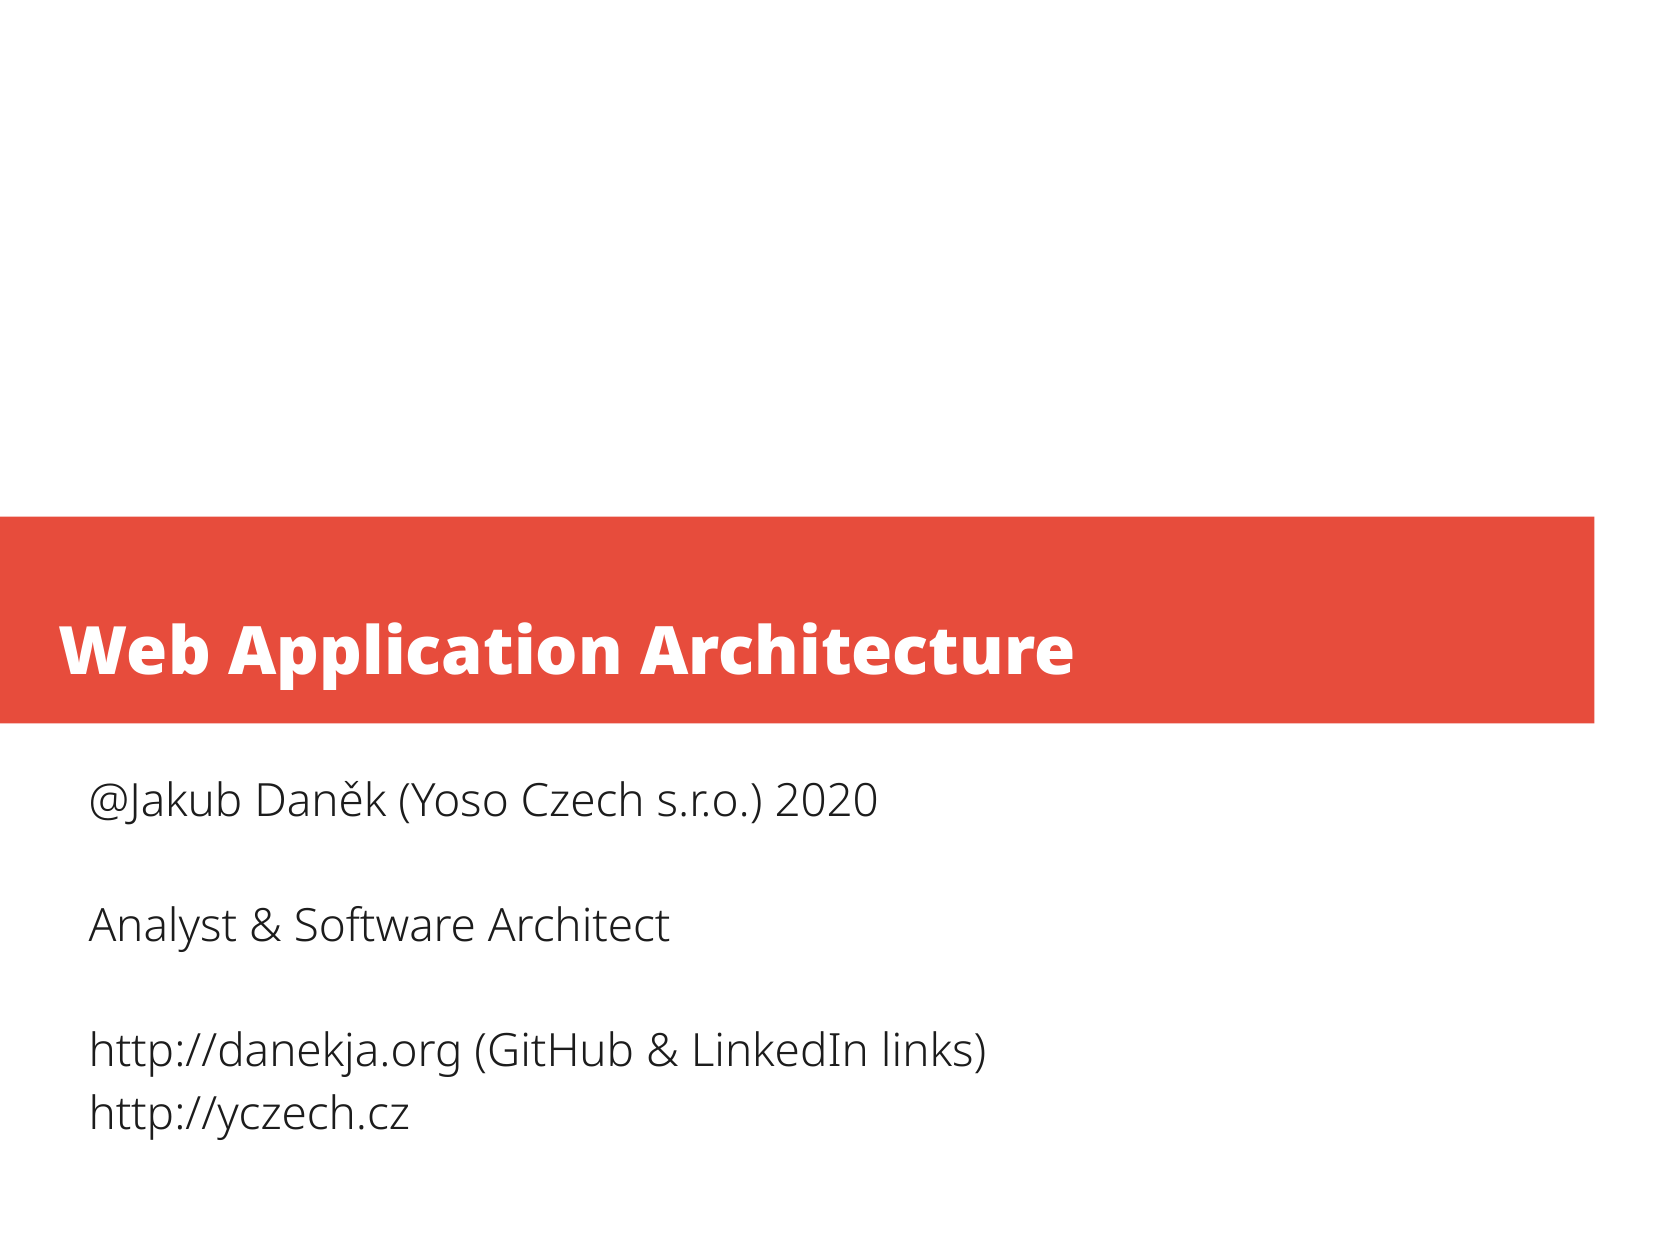

# Web Application Architecture
@Jakub Daněk (Yoso Czech s.r.o.) 2020
Analyst & Software Architect
http://danekja.org (GitHub & LinkedIn links)
http://yczech.cz